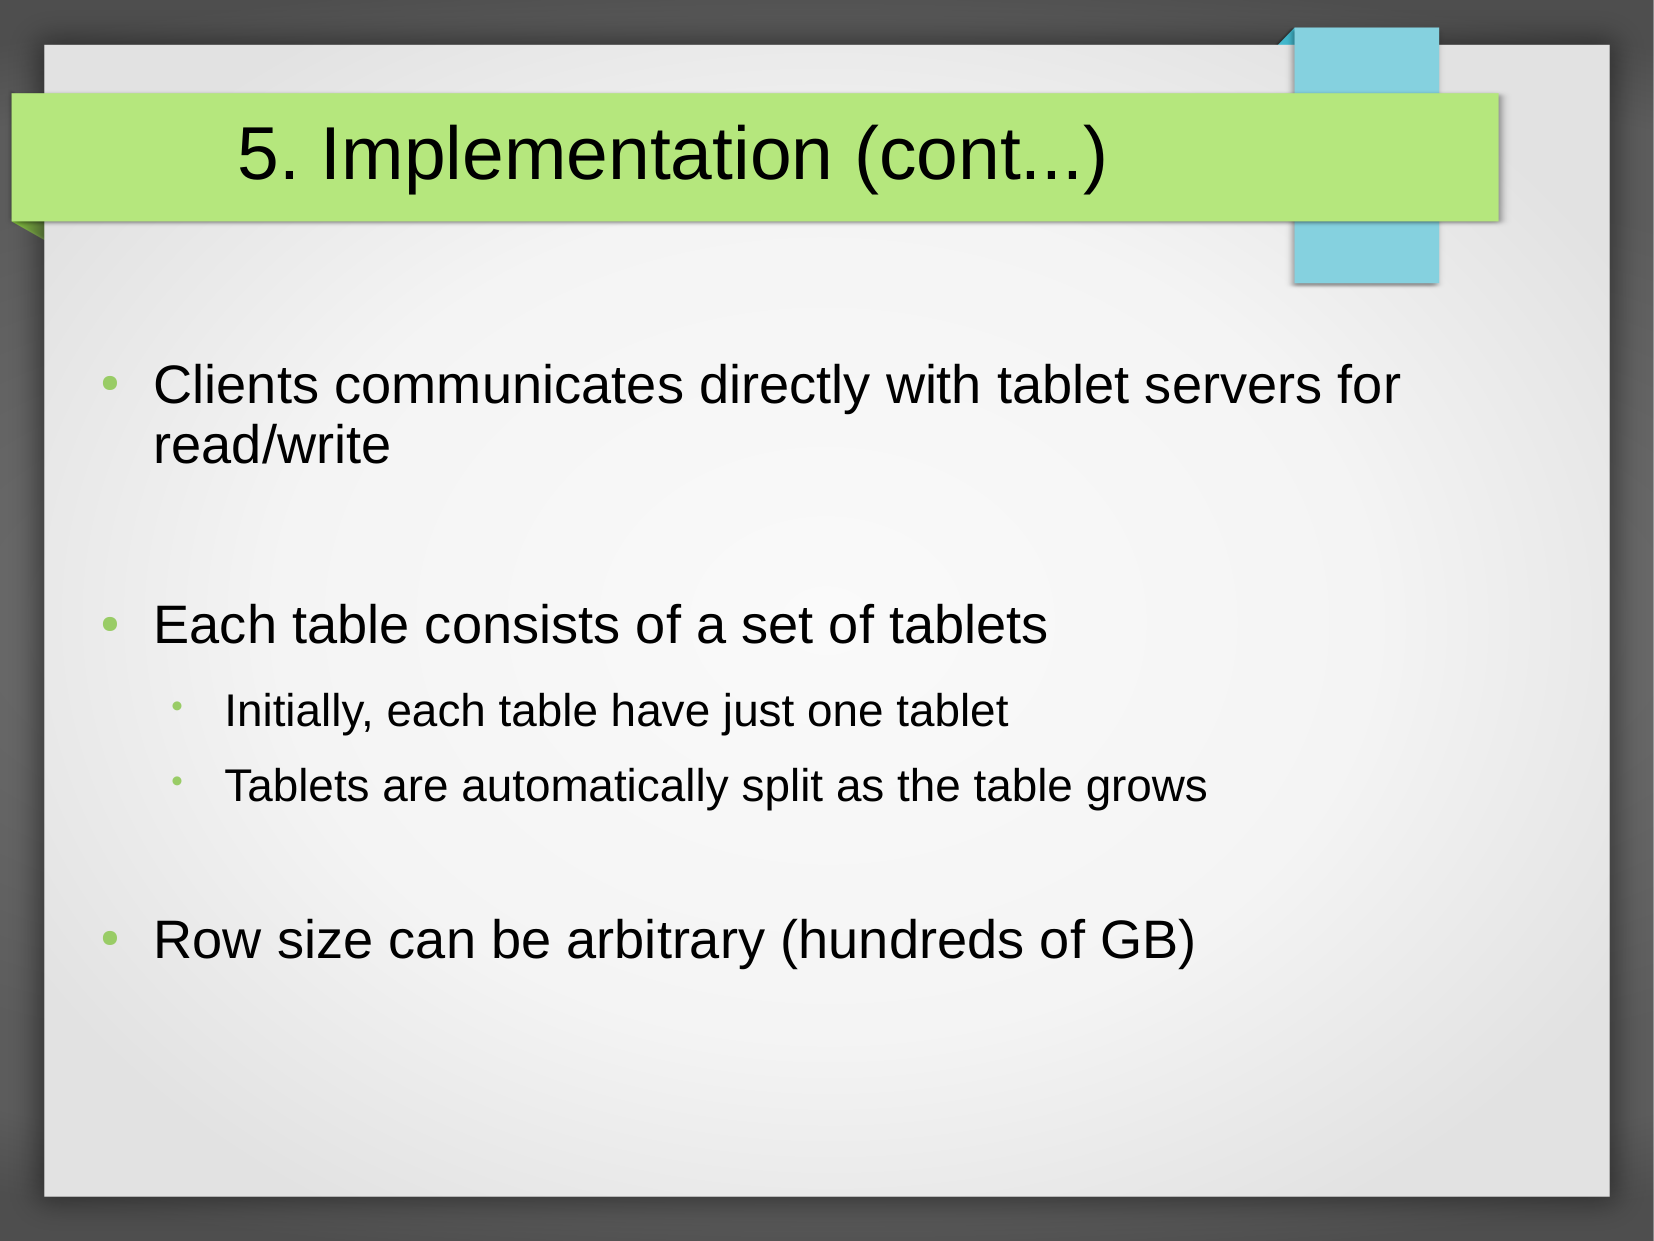

# 5. Implementation (cont...)
Clients communicates directly with tablet servers for read/write
Each table consists of a set of tablets
Initially, each table have just one tablet
Tablets are automatically split as the table grows
Row size can be arbitrary (hundreds of GB)